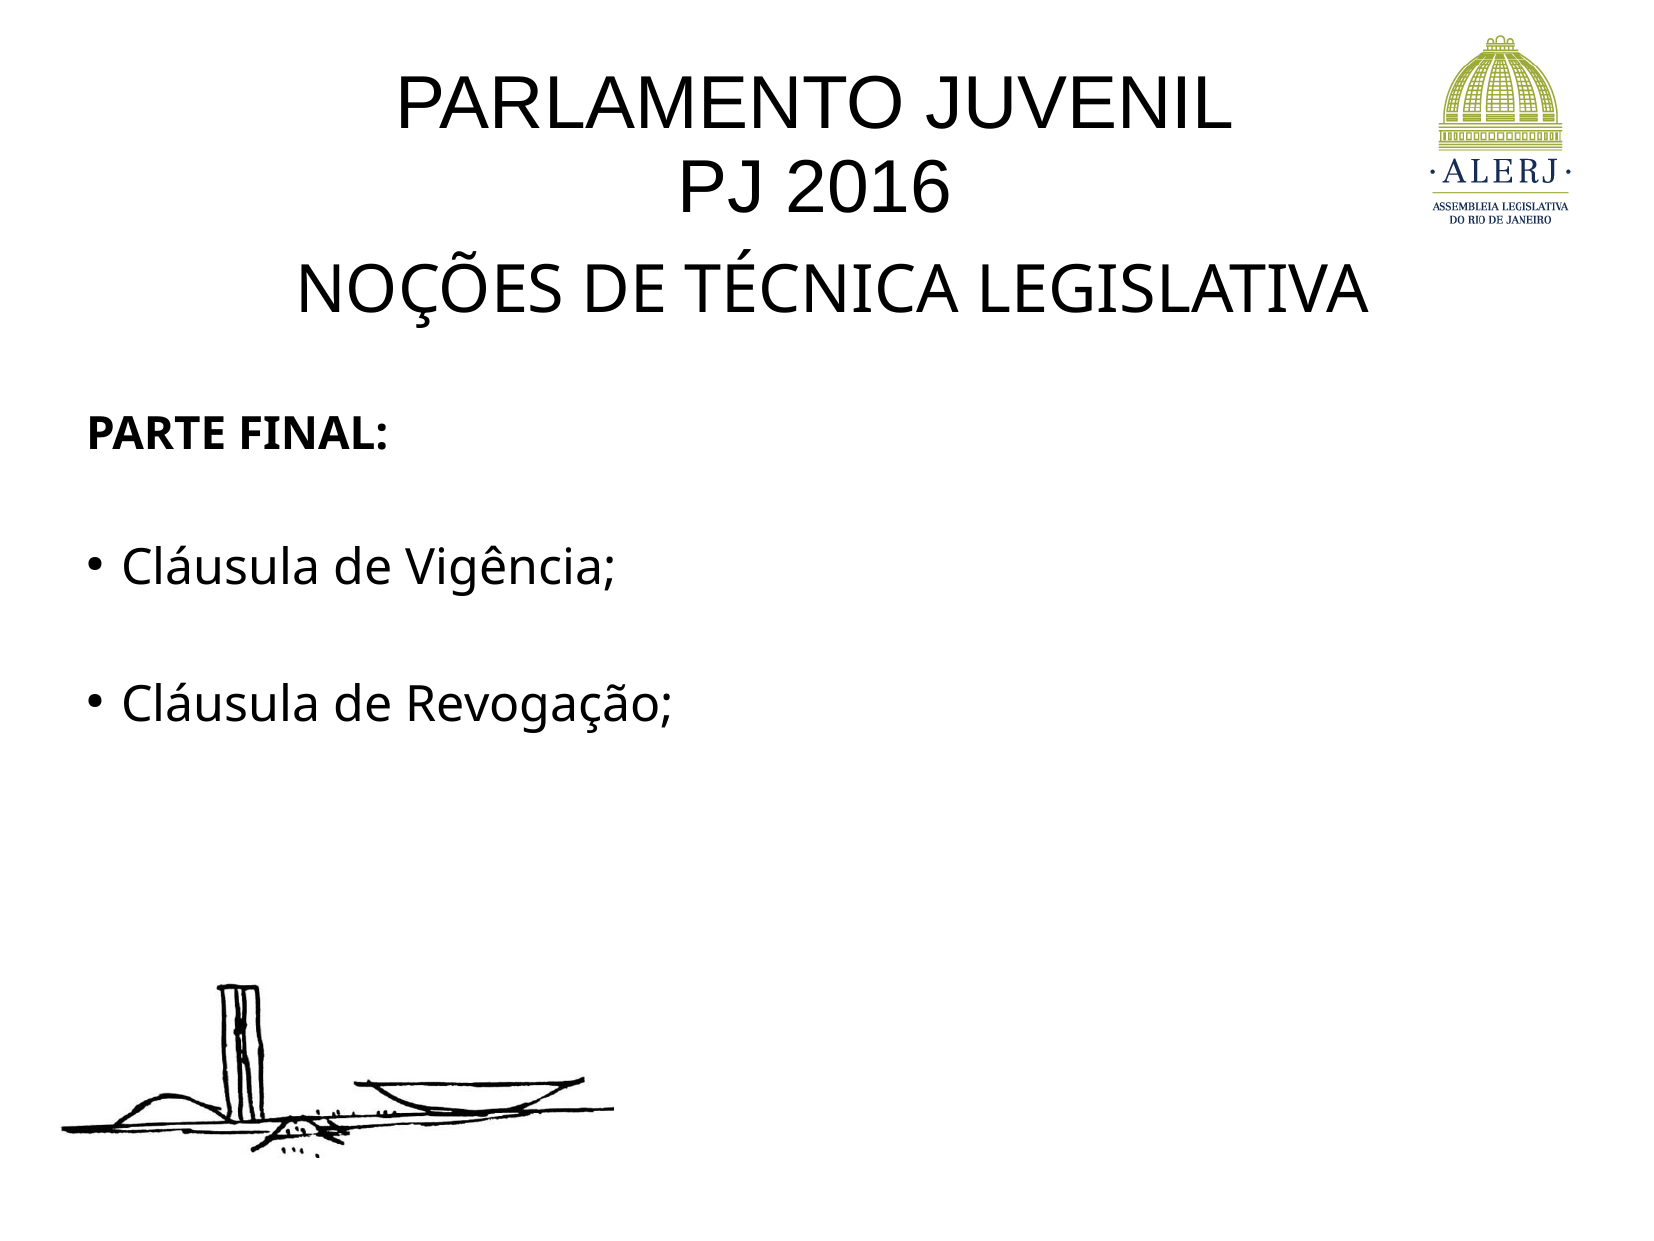

# PARLAMENTO JUVENIL PJ 2016
NOÇÕES DE TÉCNICA LEGISLATIVA
PARTE FINAL:
Cláusula de Vigência;
Cláusula de Revogação;